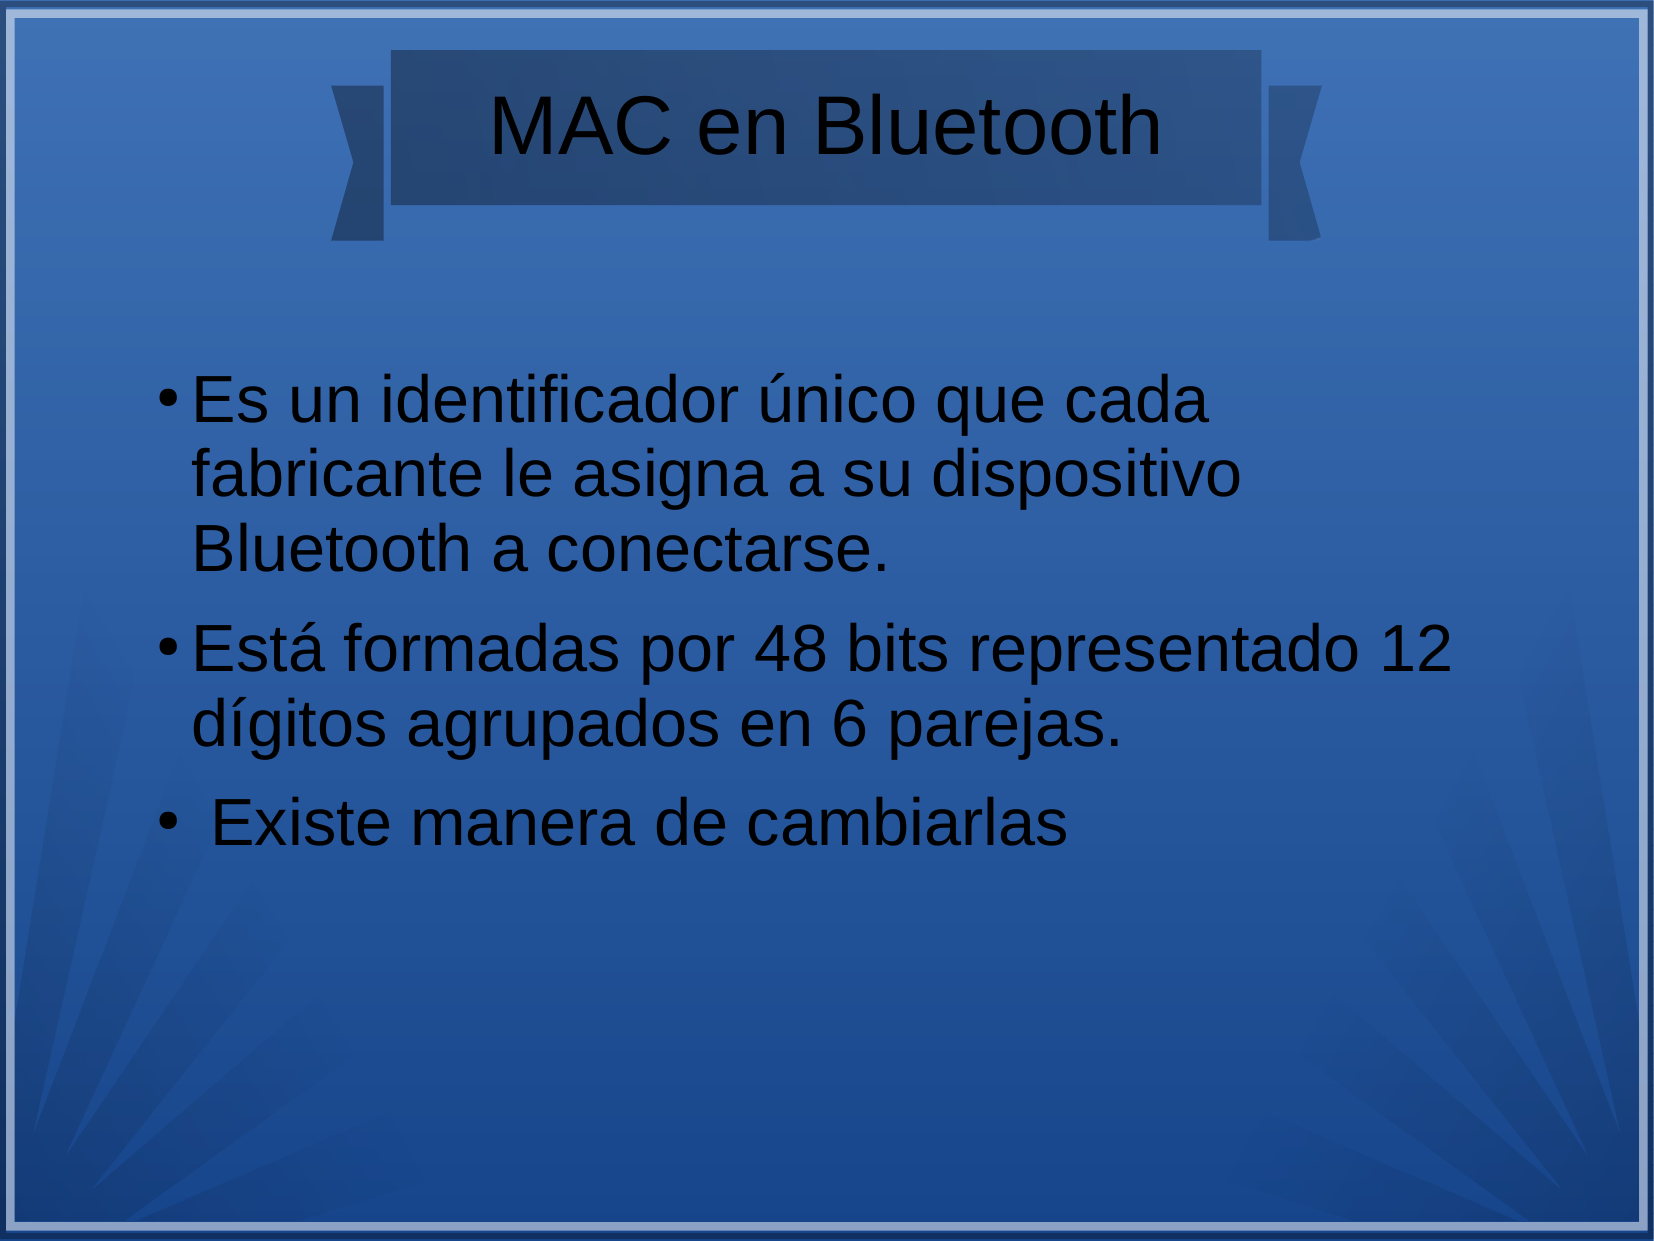

# MAC en Bluetooth
Es un identificador único que cada fabricante le asigna a su dispositivo Bluetooth a conectarse.
Está formadas por 48 bits representado 12 dígitos agrupados en 6 parejas.
 Existe manera de cambiarlas